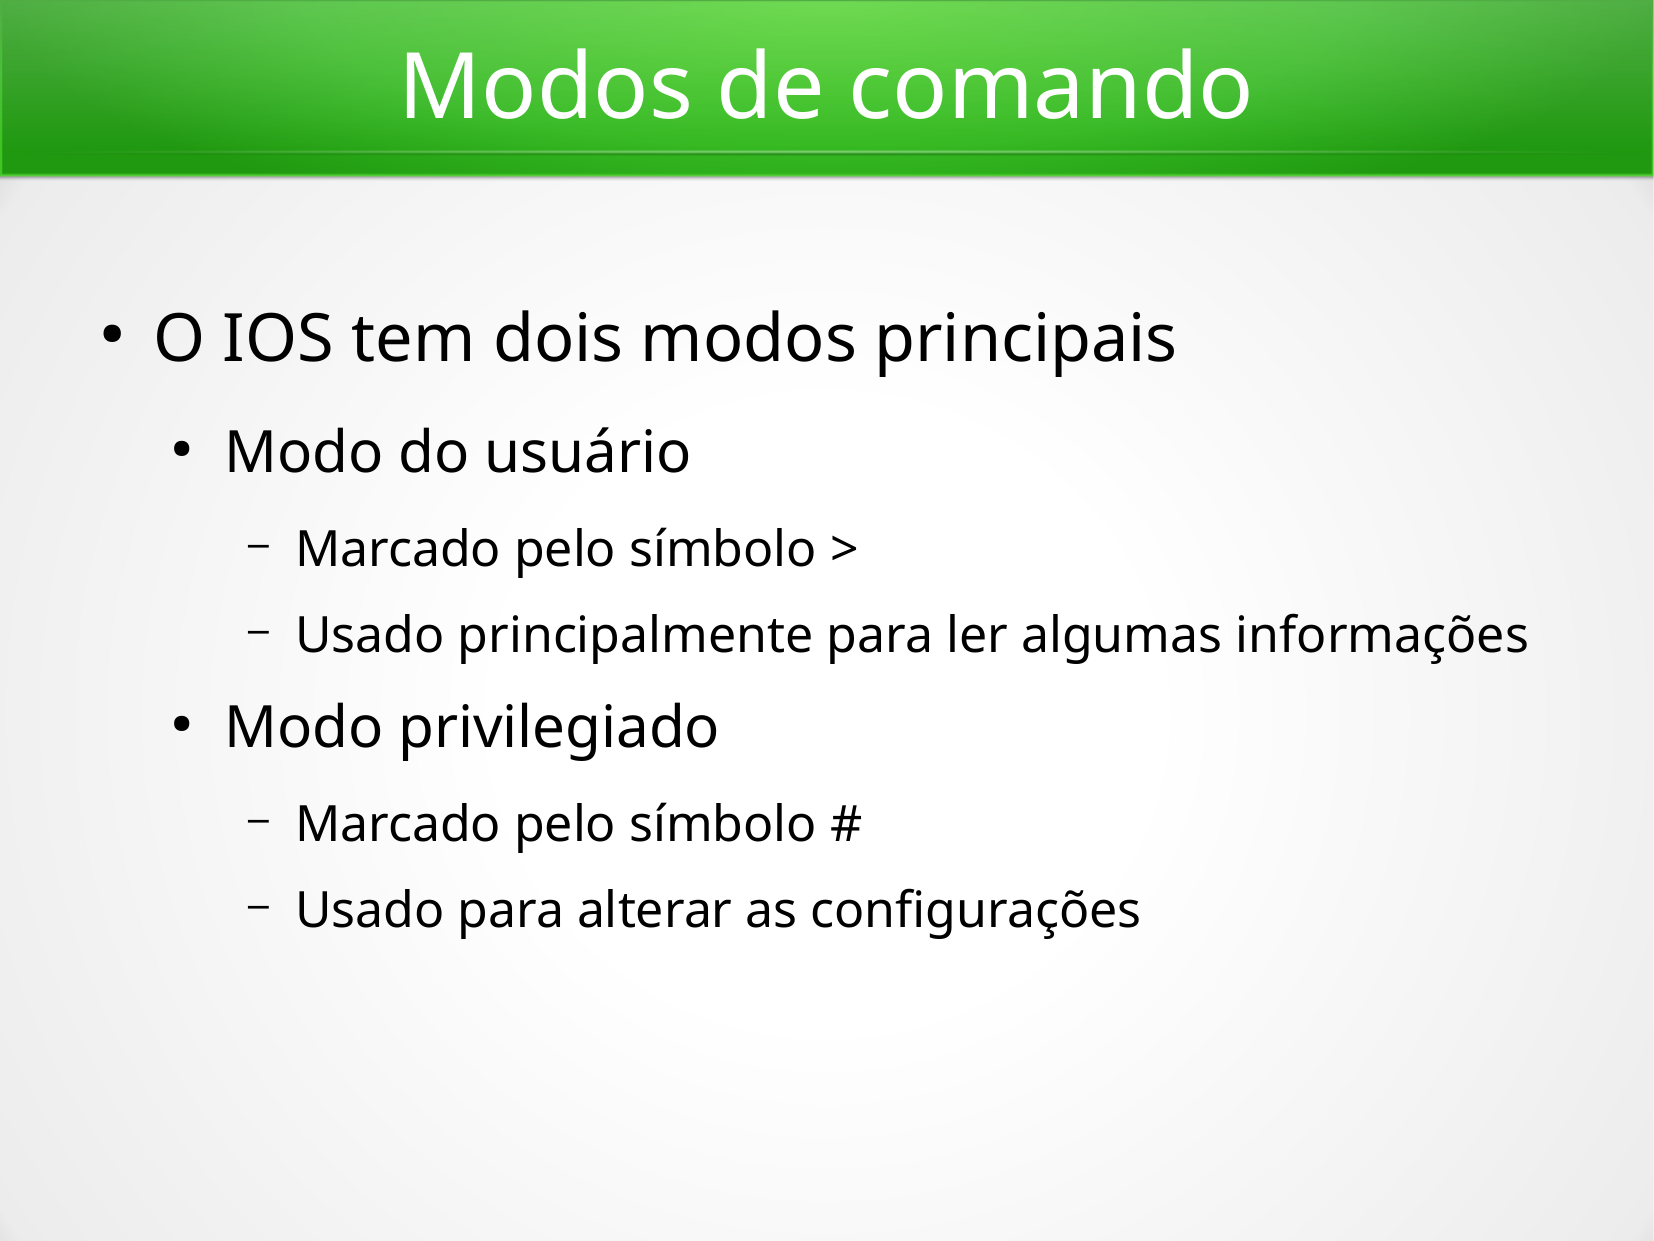

# Modos de comando
O IOS tem dois modos principais
Modo do usuário
Marcado pelo símbolo >
Usado principalmente para ler algumas informações
Modo privilegiado
Marcado pelo símbolo #
Usado para alterar as configurações